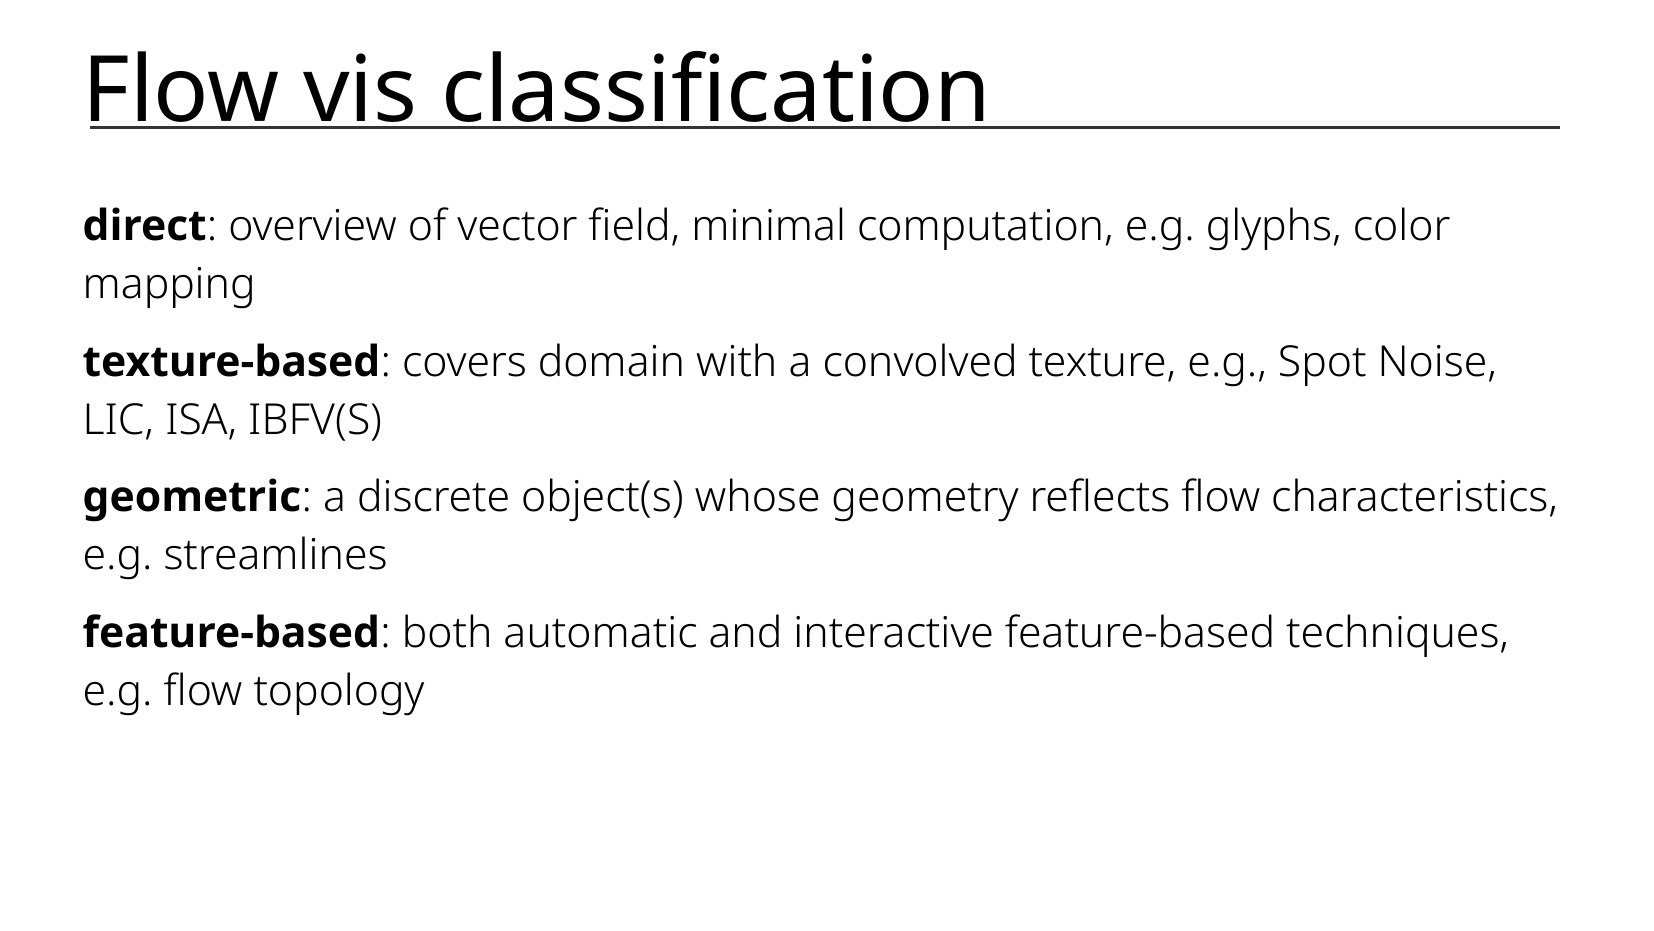

# Flow vis classification
direct: overview of vector field, minimal computation, e.g. glyphs, color mapping
texture-based: covers domain with a convolved texture, e.g., Spot Noise, LIC, ISA, IBFV(S)
geometric: a discrete object(s) whose geometry reflects flow characteristics, e.g. streamlines
feature-based: both automatic and interactive feature-based techniques, e.g. flow topology